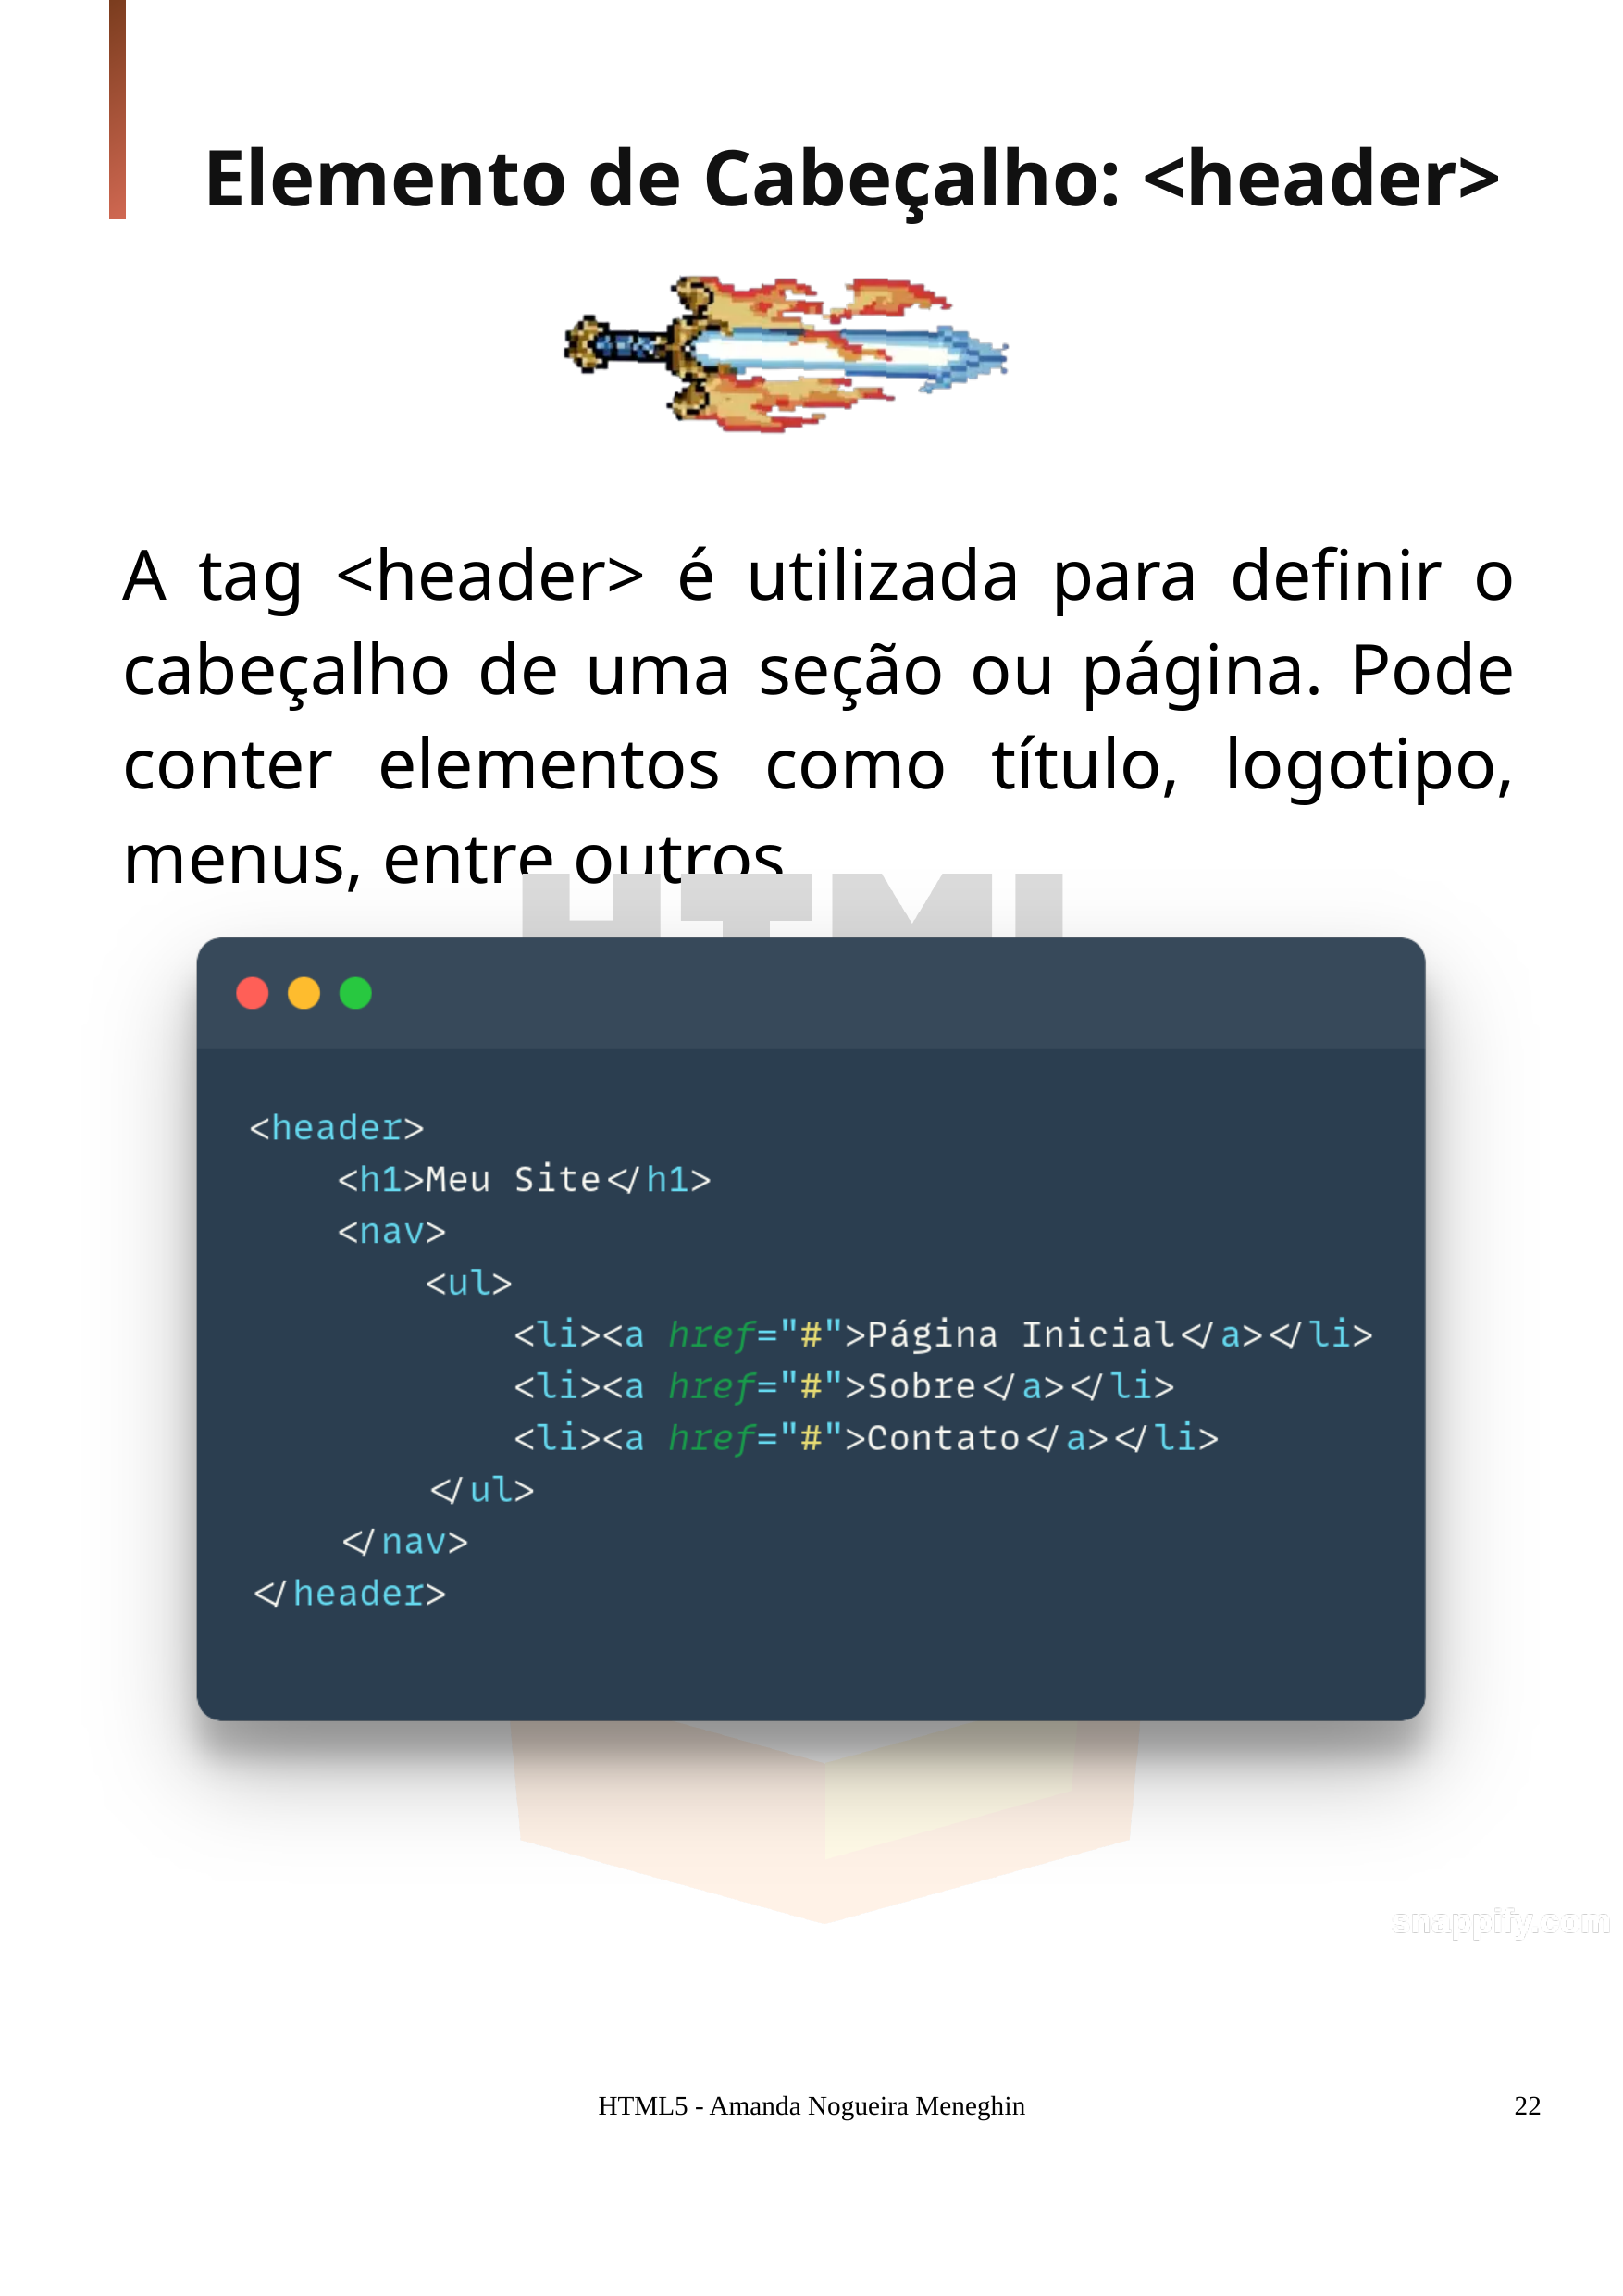

Elemento de Cabeçalho: <header>
A tag <header> é utilizada para definir o cabeçalho de uma seção ou página. Pode conter elementos como título, logotipo, menus, entre outros.
HTML5 - Amanda Nogueira Meneghin
22